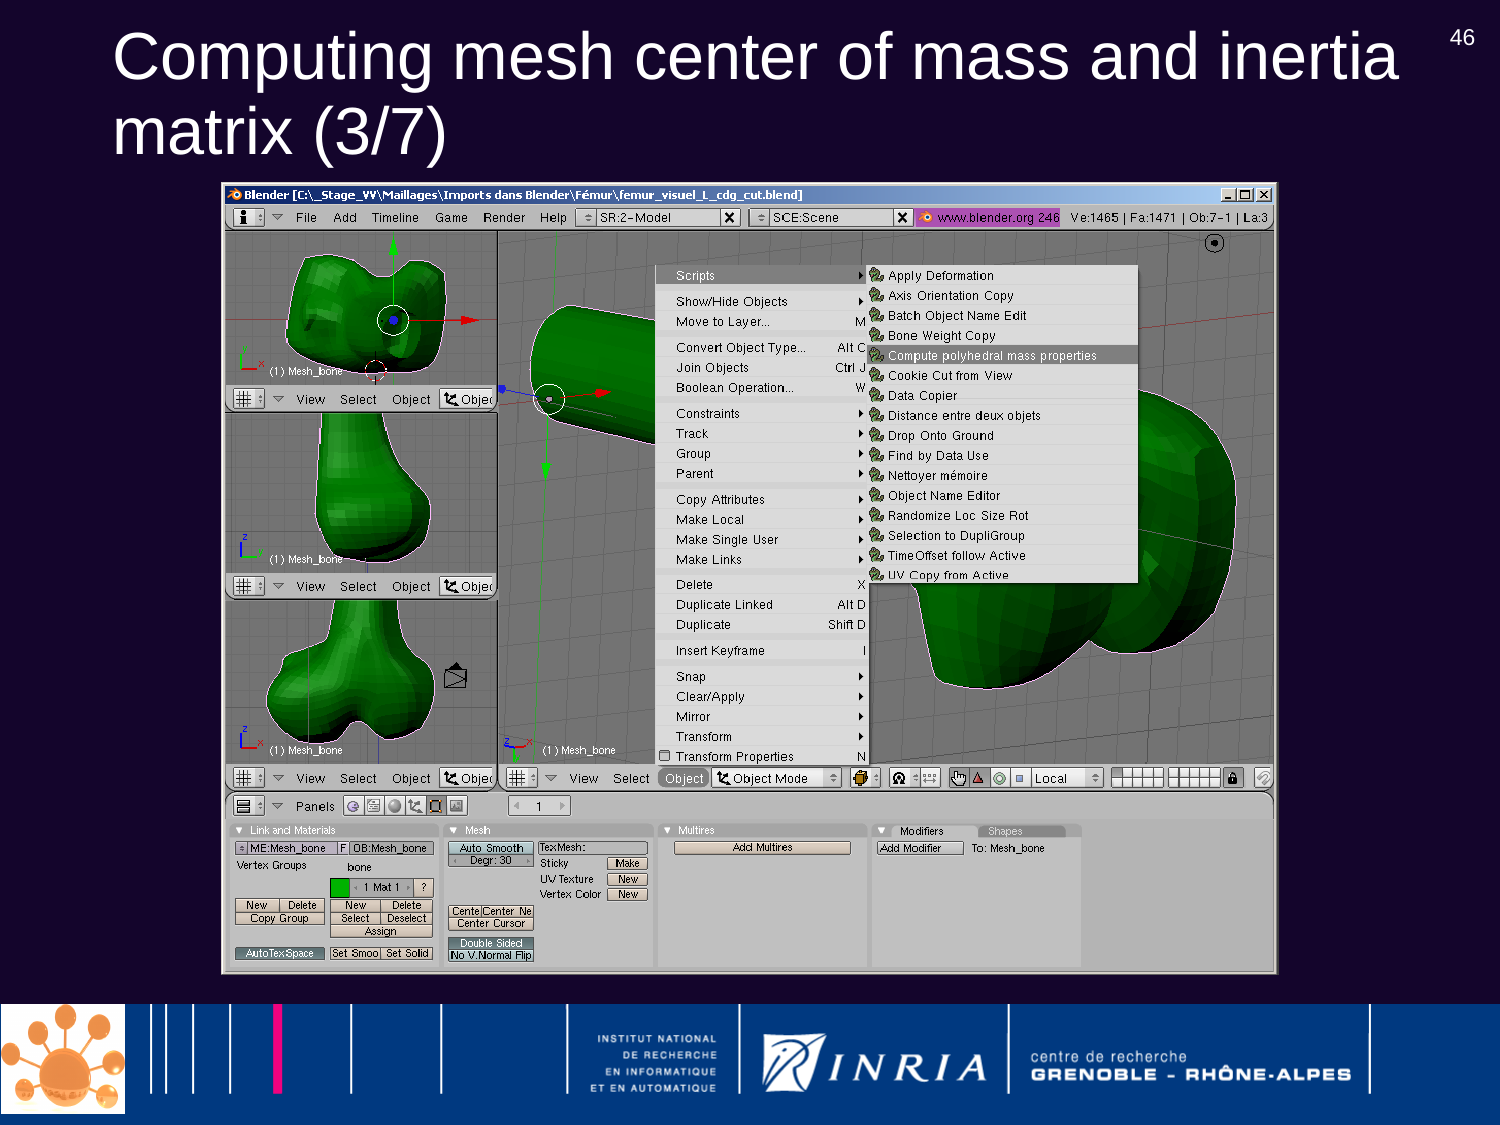

# Computing mesh center of mass and inertia matrix (3/7)